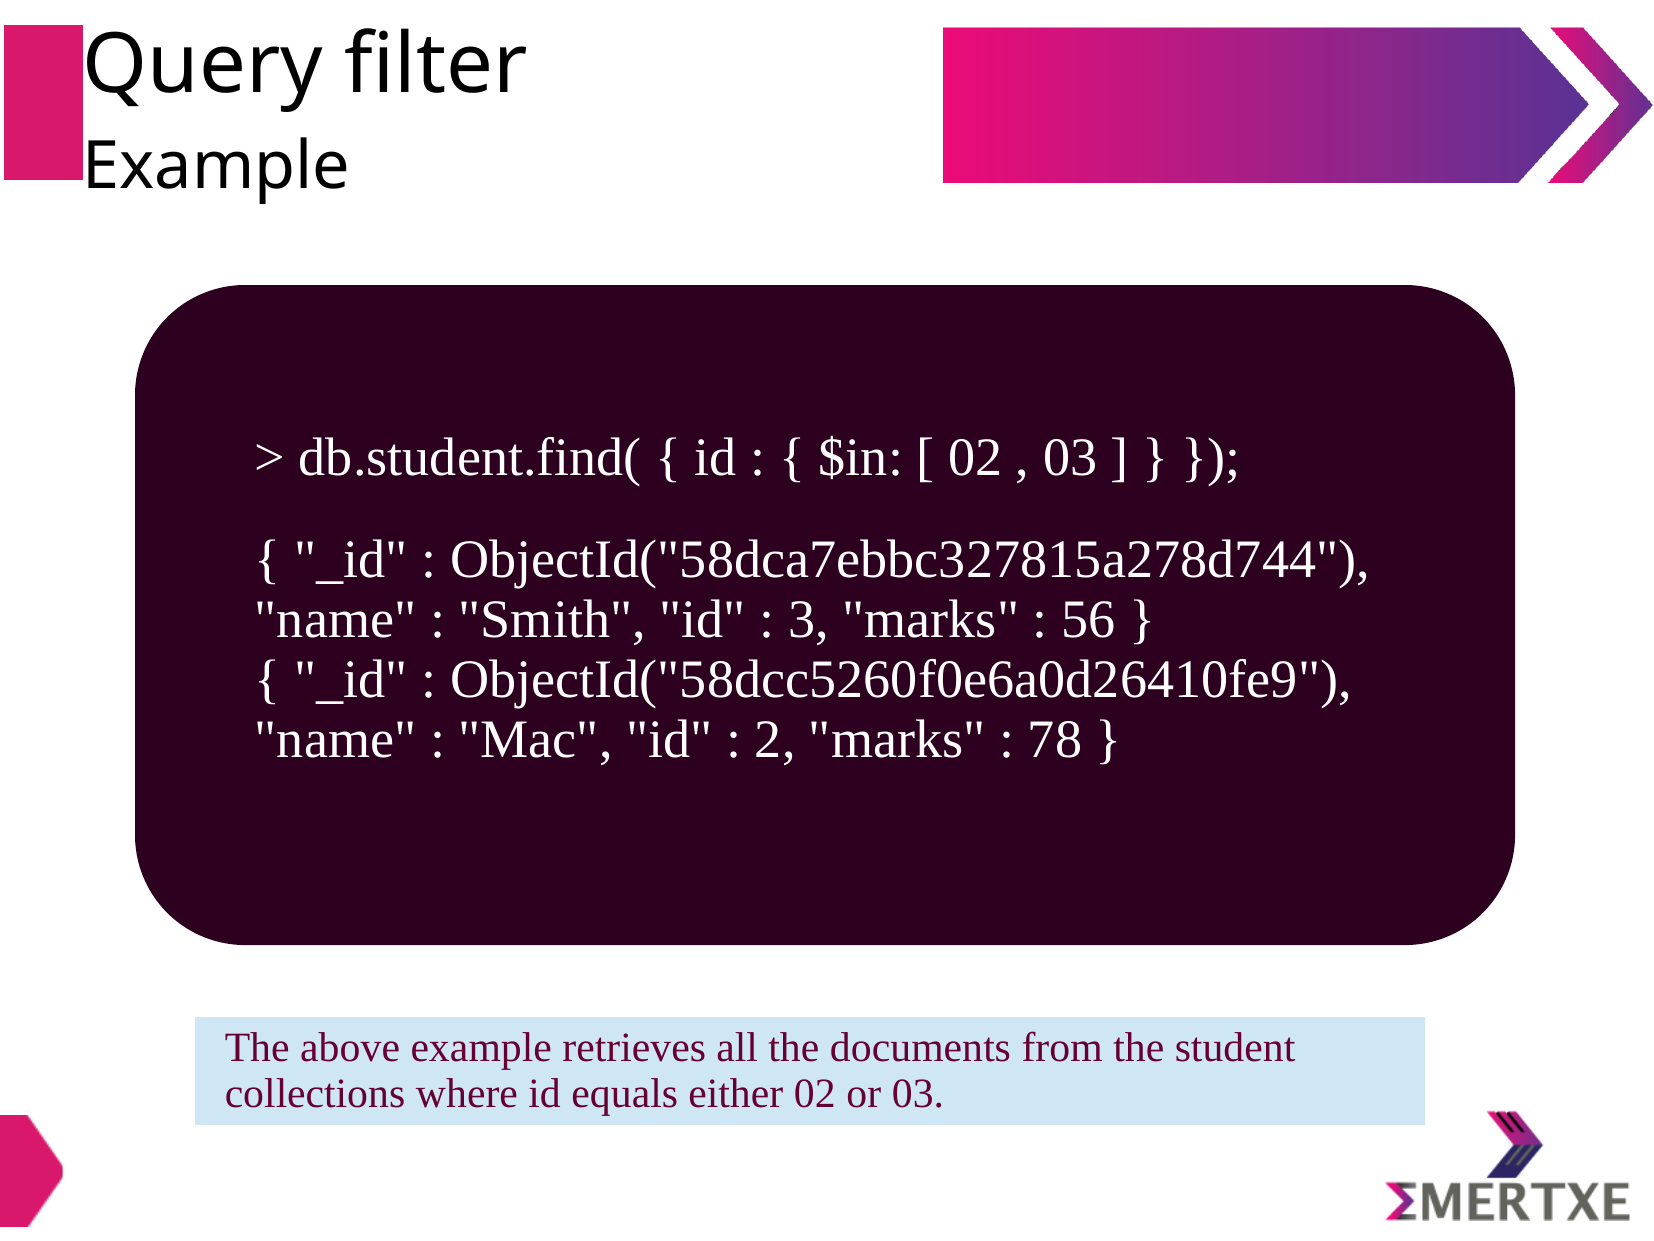

# Query filter Example
> db.student.find( { id : { $in: [ 02 , 03 ] } });
{ "_id" : ObjectId("58dca7ebbc327815a278d744"),
"name" : "Smith", "id" : 3, "marks" : 56 }
{ "_id" : ObjectId("58dcc5260f0e6a0d26410fe9"),
"name" : "Mac", "id" : 2, "marks" : 78 }
The above example retrieves all the documents from the student collections where id equals either 02 or 03.